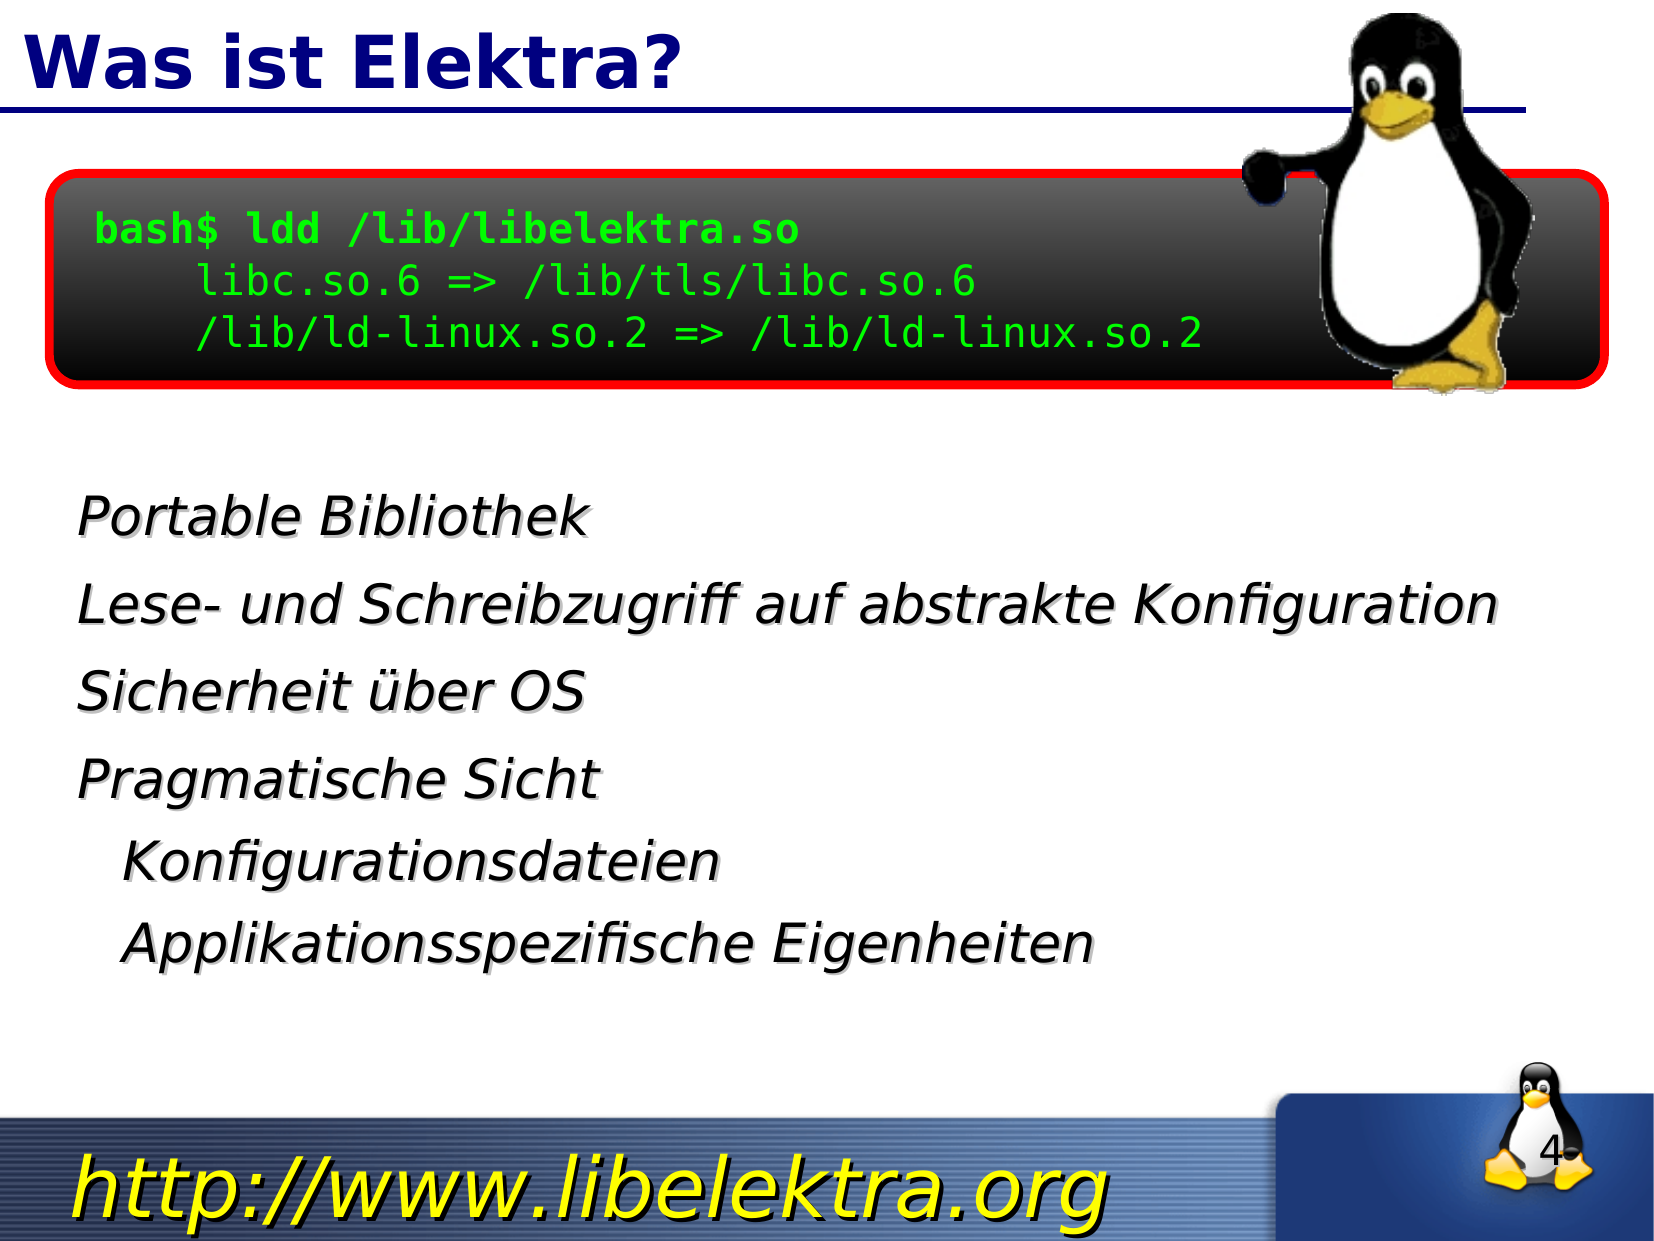

Was ist Elektra?
bash$ ldd /lib/libelektra.so
 libc.so.6 => /lib/tls/libc.so.6
 /lib/ld-linux.so.2 => /lib/ld-linux.so.2
# Portable Bibliothek
Lese- und Schreibzugriff auf abstrakte Konfiguration
Sicherheit über OS
Pragmatische Sicht
Konfigurationsdateien
Applikationsspezifische Eigenheiten